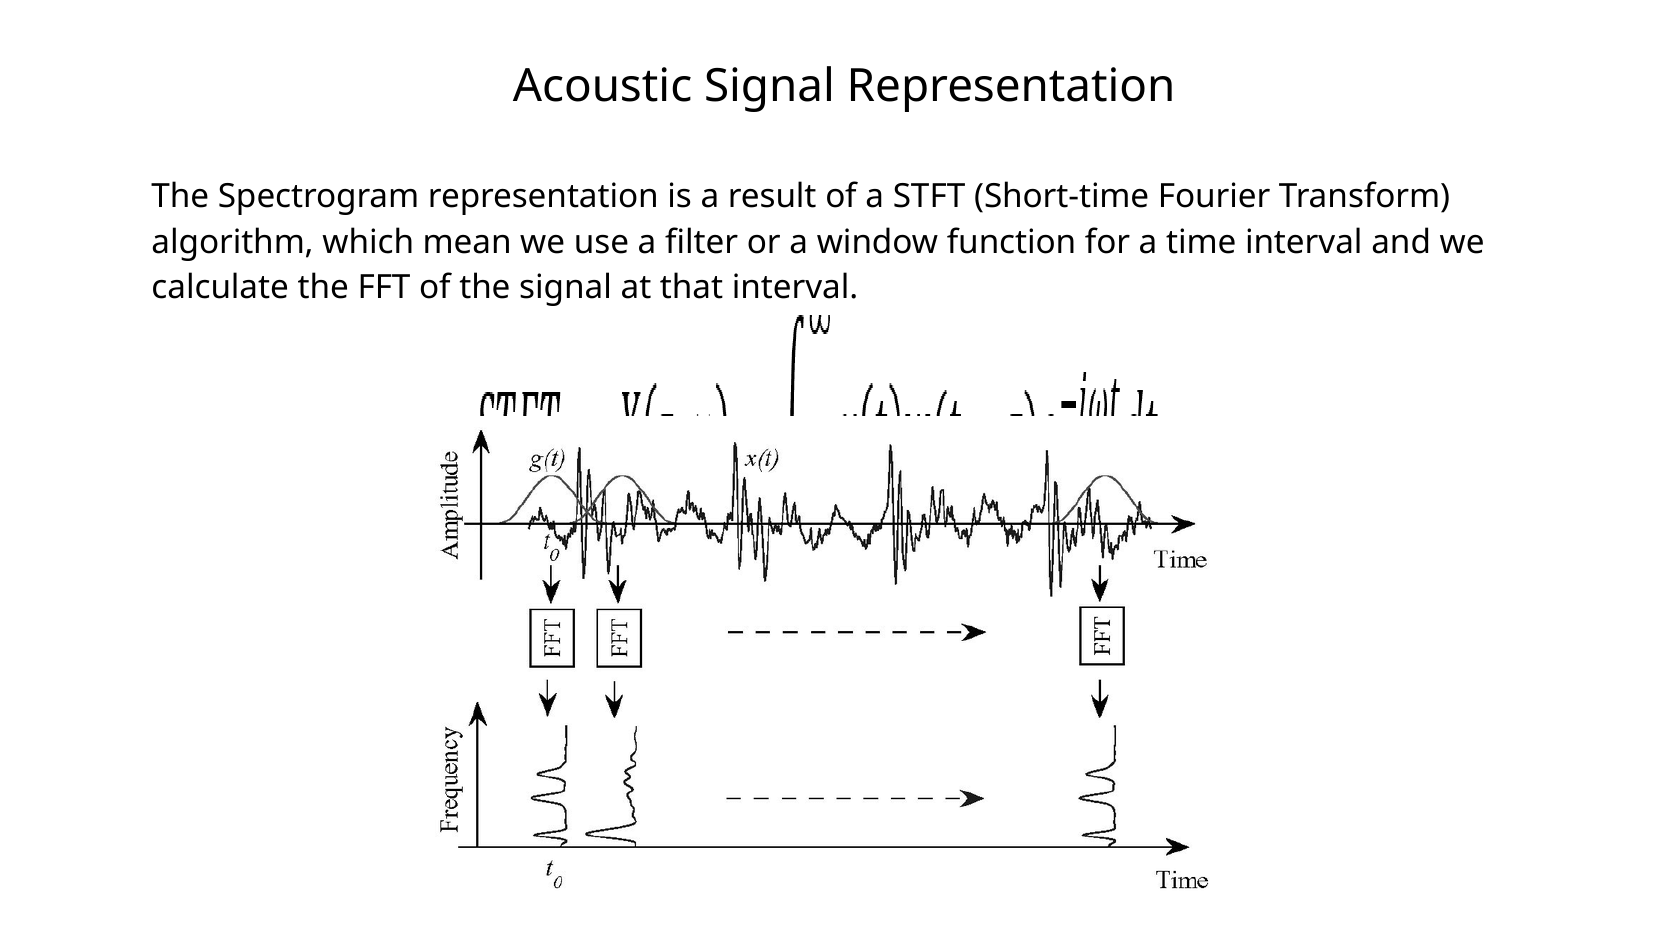

Acoustic Signal Representation
The Spectrogram representation is a result of a STFT (Short-time Fourier Transform) algorithm, which mean we use a filter or a window function for a time interval and we calculate the FFT of the signal at that interval.